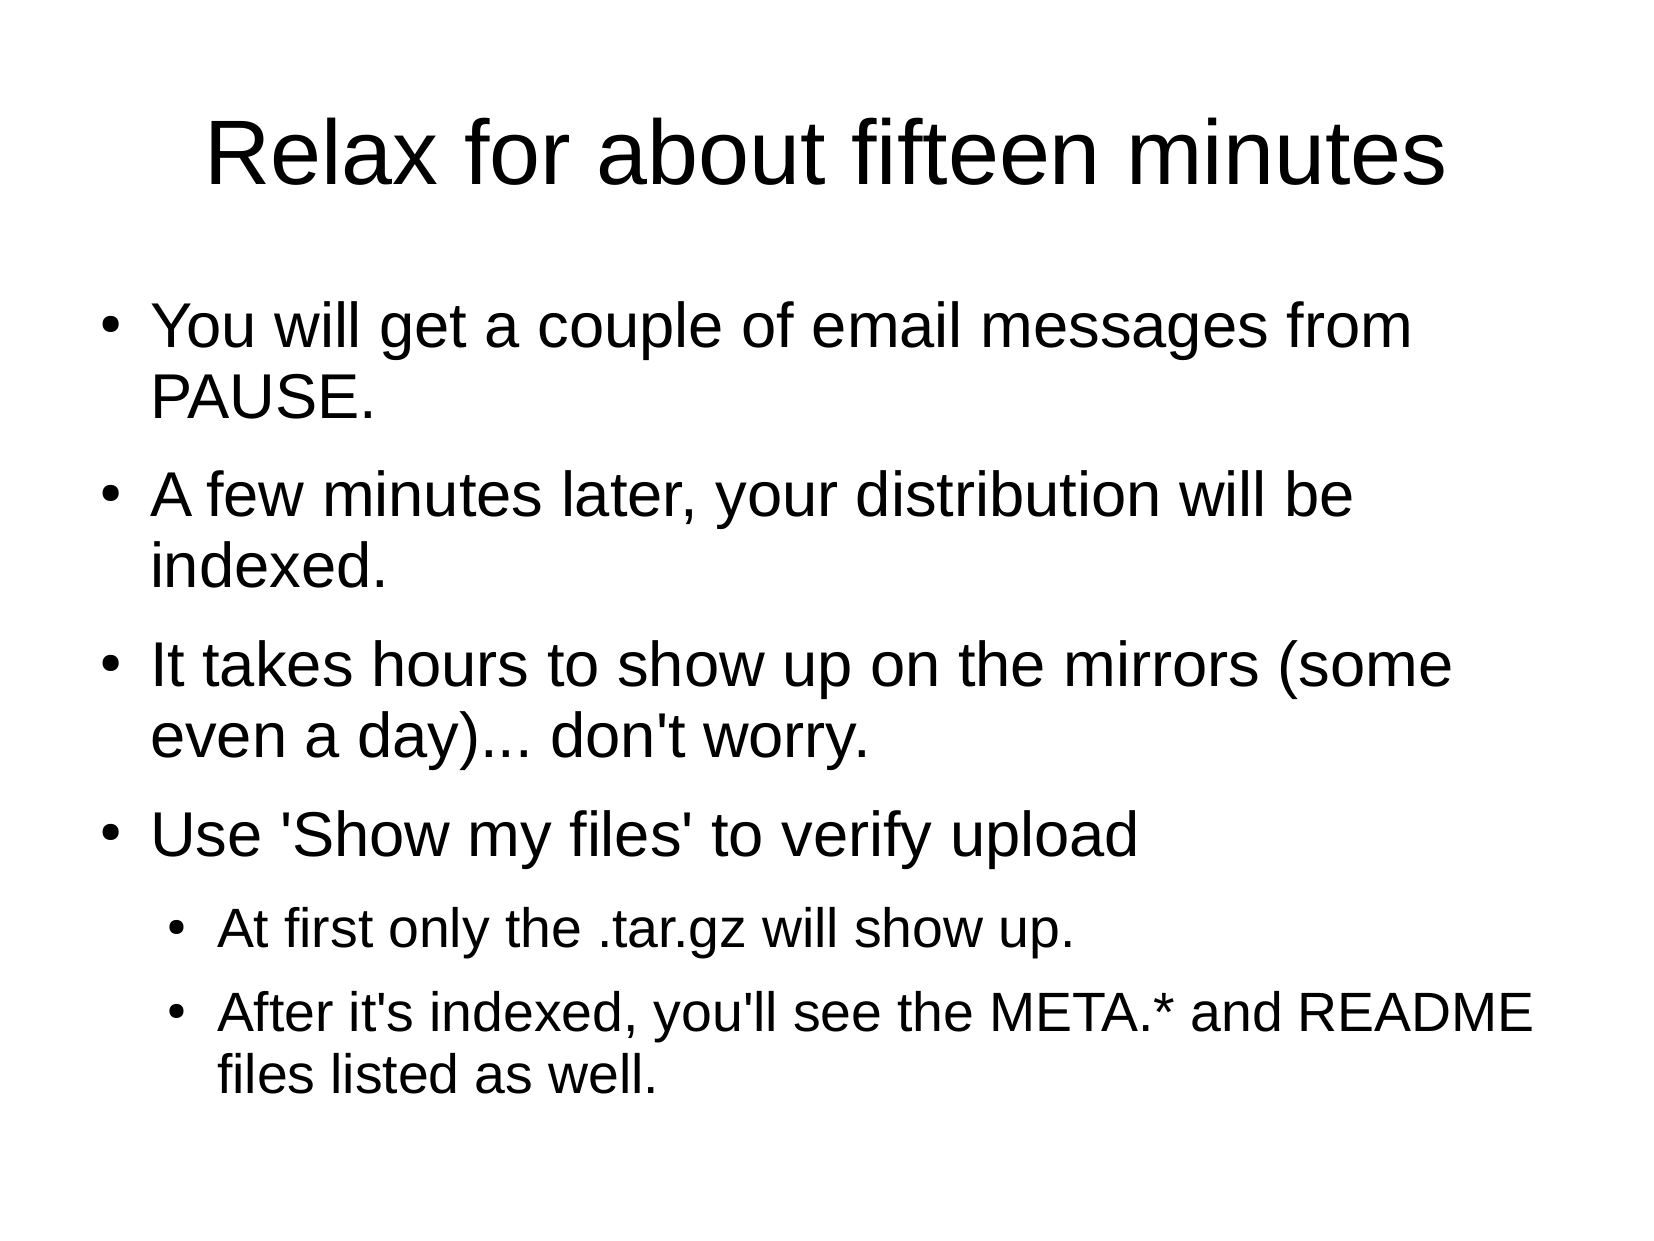

# Relax for about fifteen minutes
You will get a couple of email messages from PAUSE.
A few minutes later, your distribution will be indexed.
It takes hours to show up on the mirrors (some even a day)... don't worry.
Use 'Show my files' to verify upload
At first only the .tar.gz will show up.
After it's indexed, you'll see the META.* and README files listed as well.